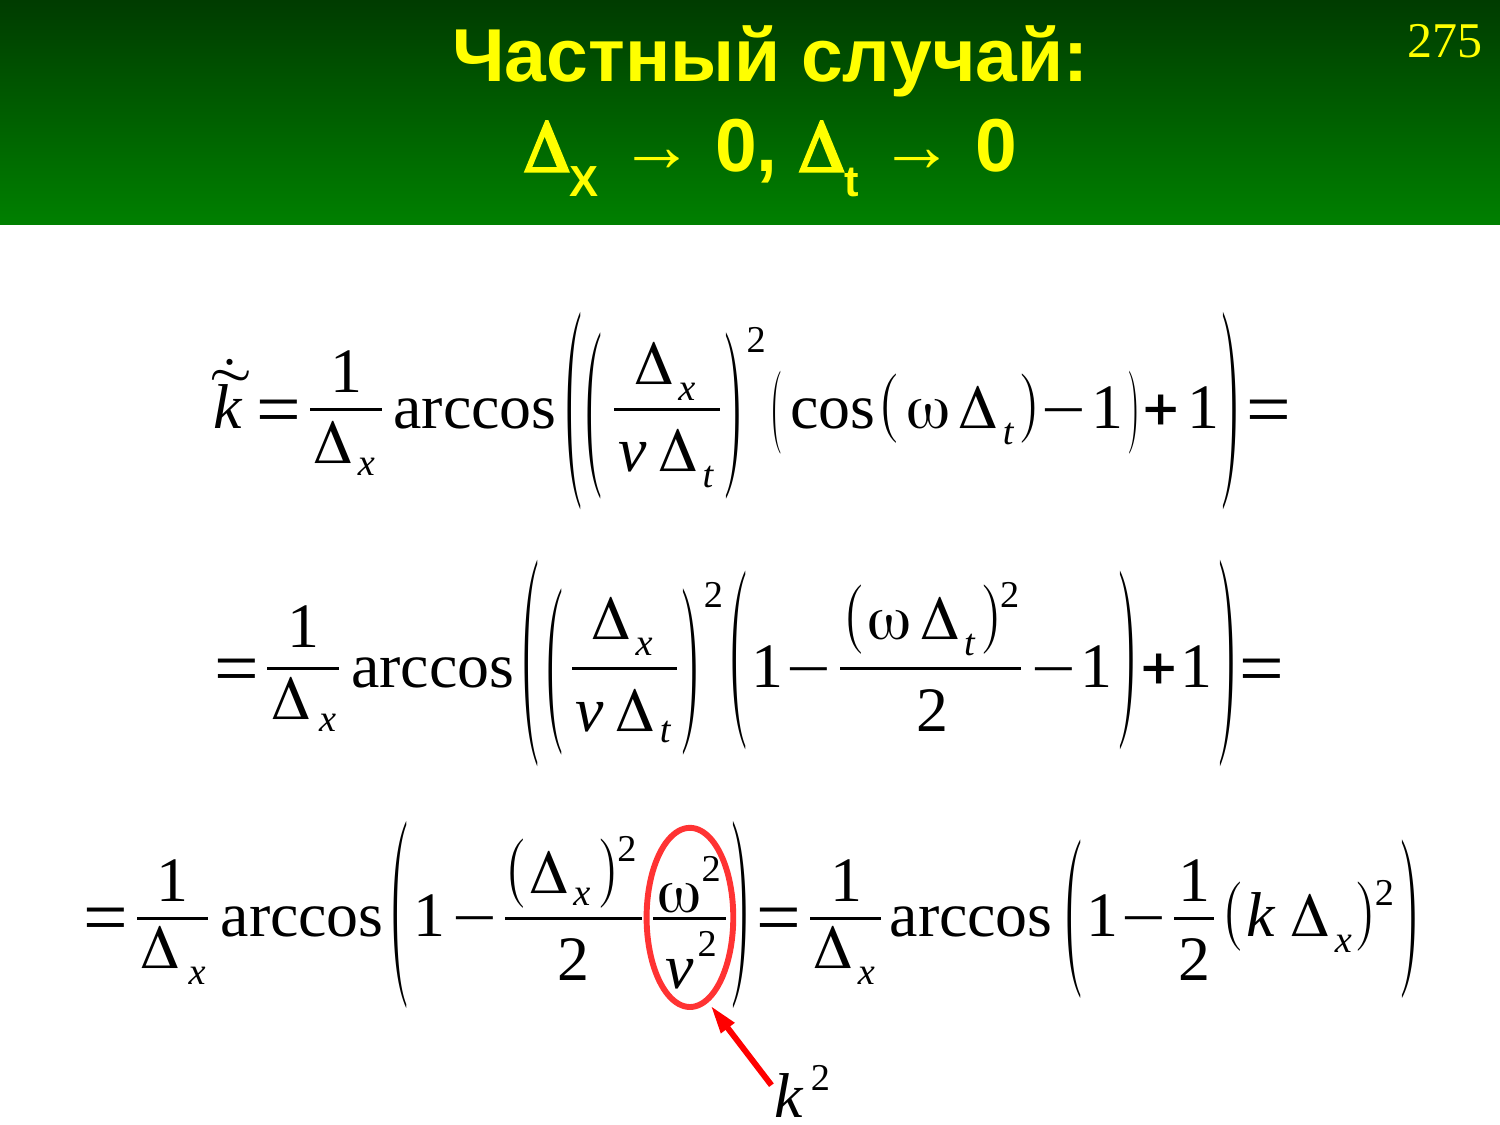

# Частный случай: DX → 0, Dt → 0